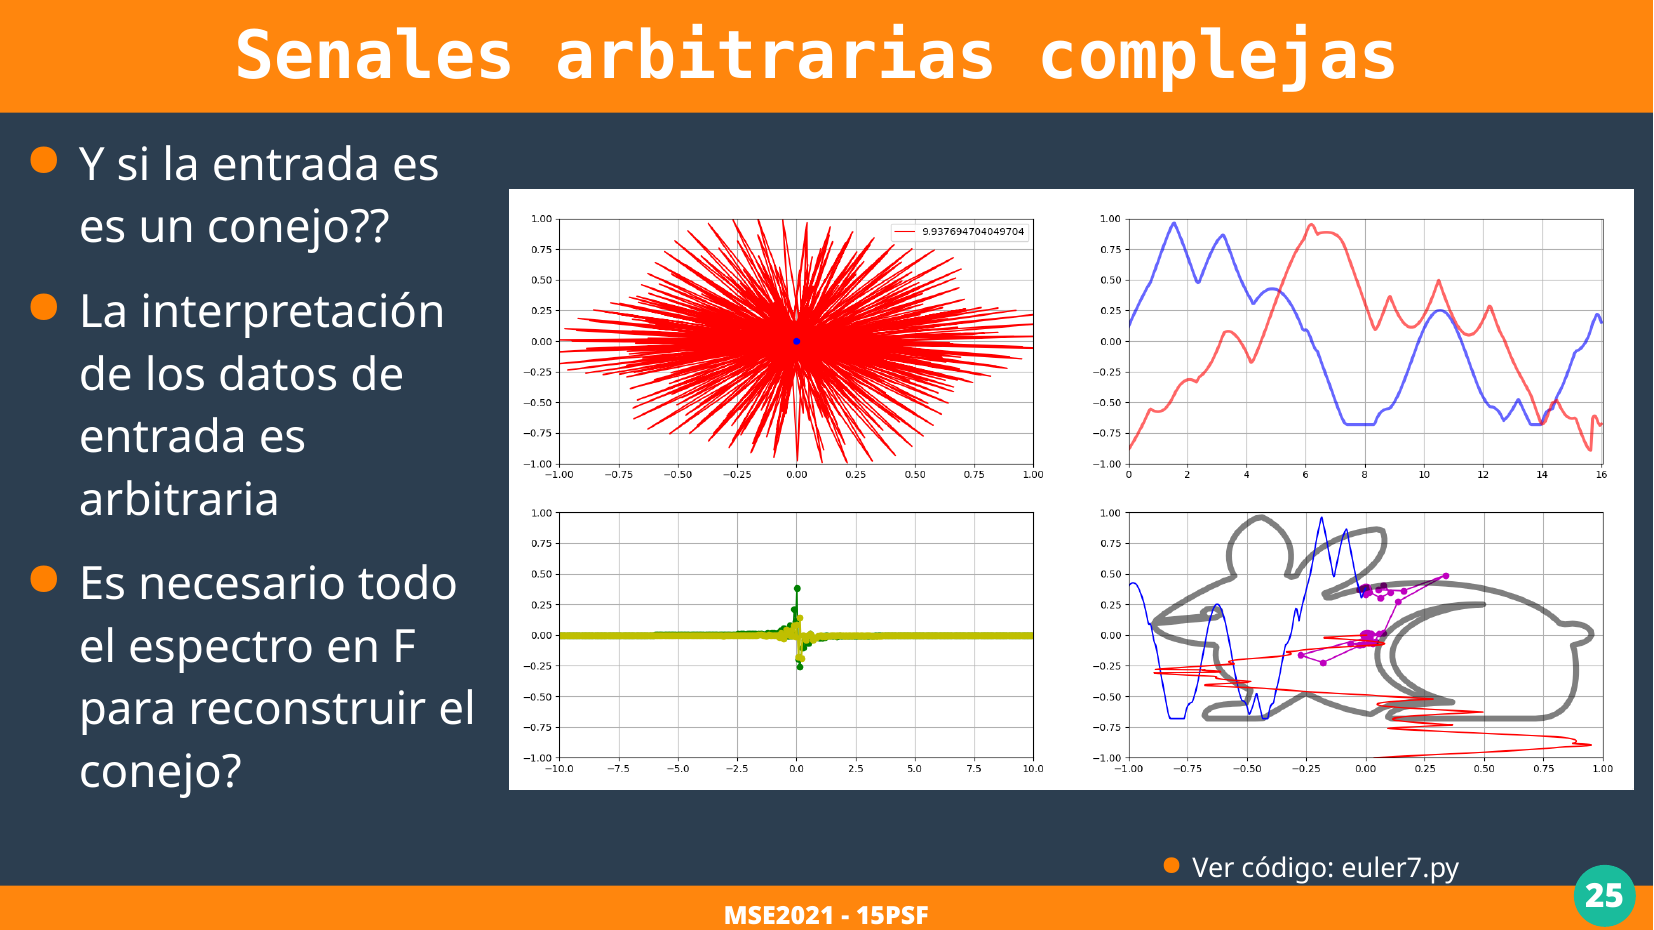

Senales arbitrarias complejas
# Y si la entrada es es un conejo??
La interpretación de los datos de entrada es arbitraria
Es necesario todo el espectro en F para reconstruir el conejo?
Ver código: euler7.py
MSE2021 - 15PSF